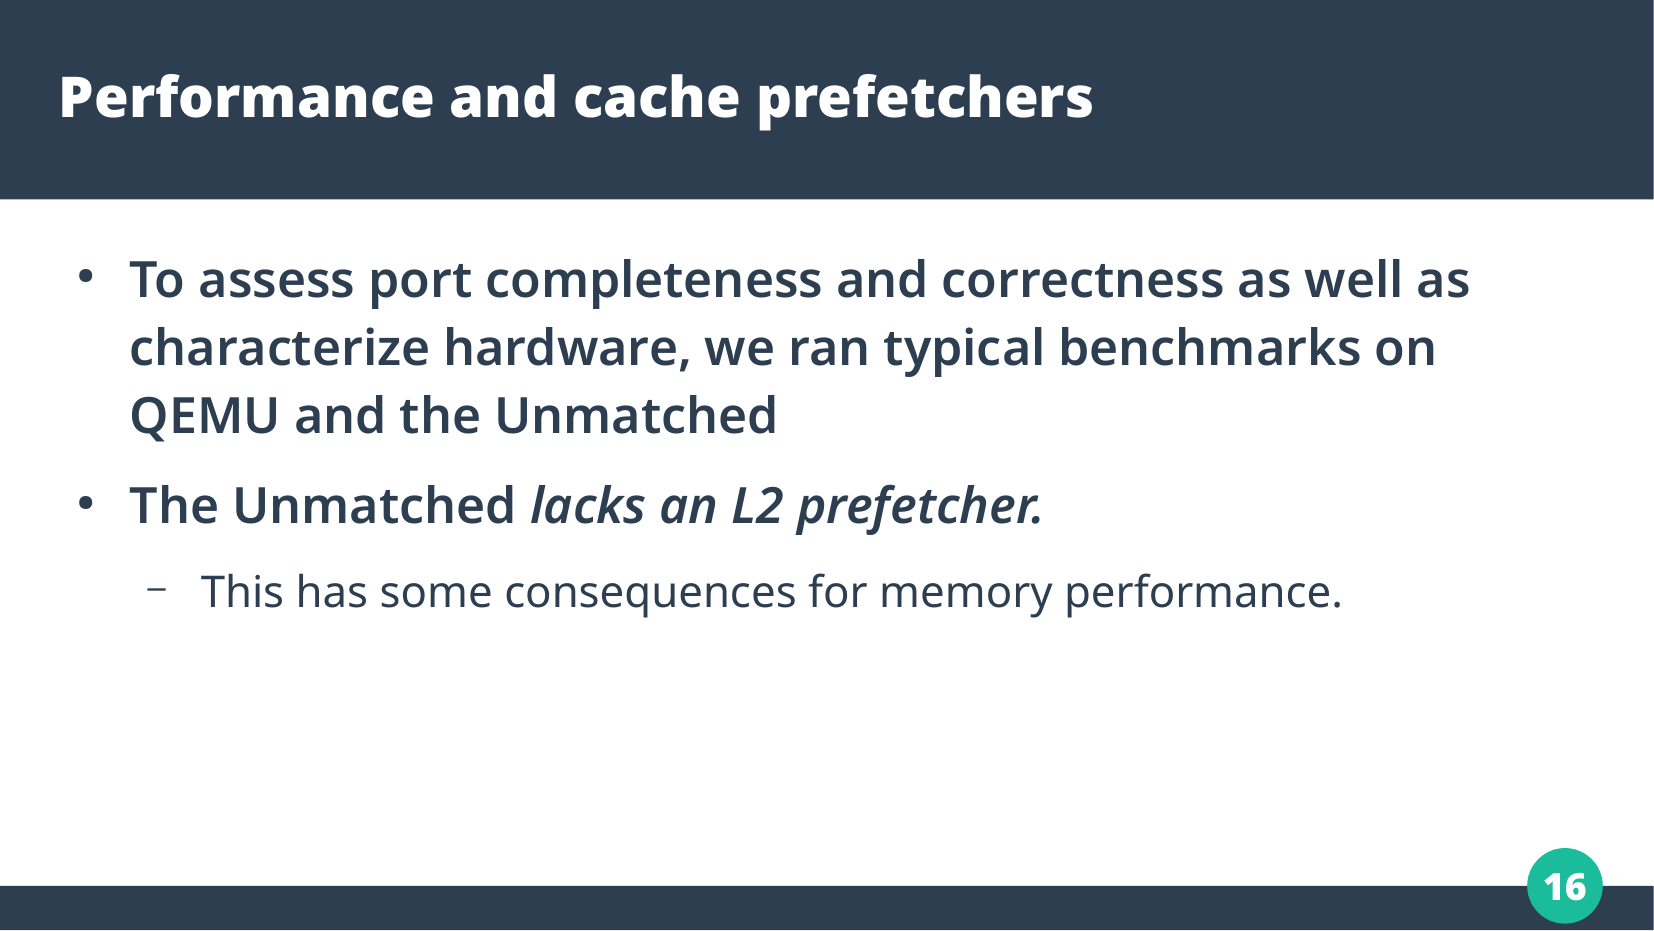

# Performance and cache prefetchers
To assess port completeness and correctness as well as characterize hardware, we ran typical benchmarks on QEMU and the Unmatched
The Unmatched lacks an L2 prefetcher.
This has some consequences for memory performance.